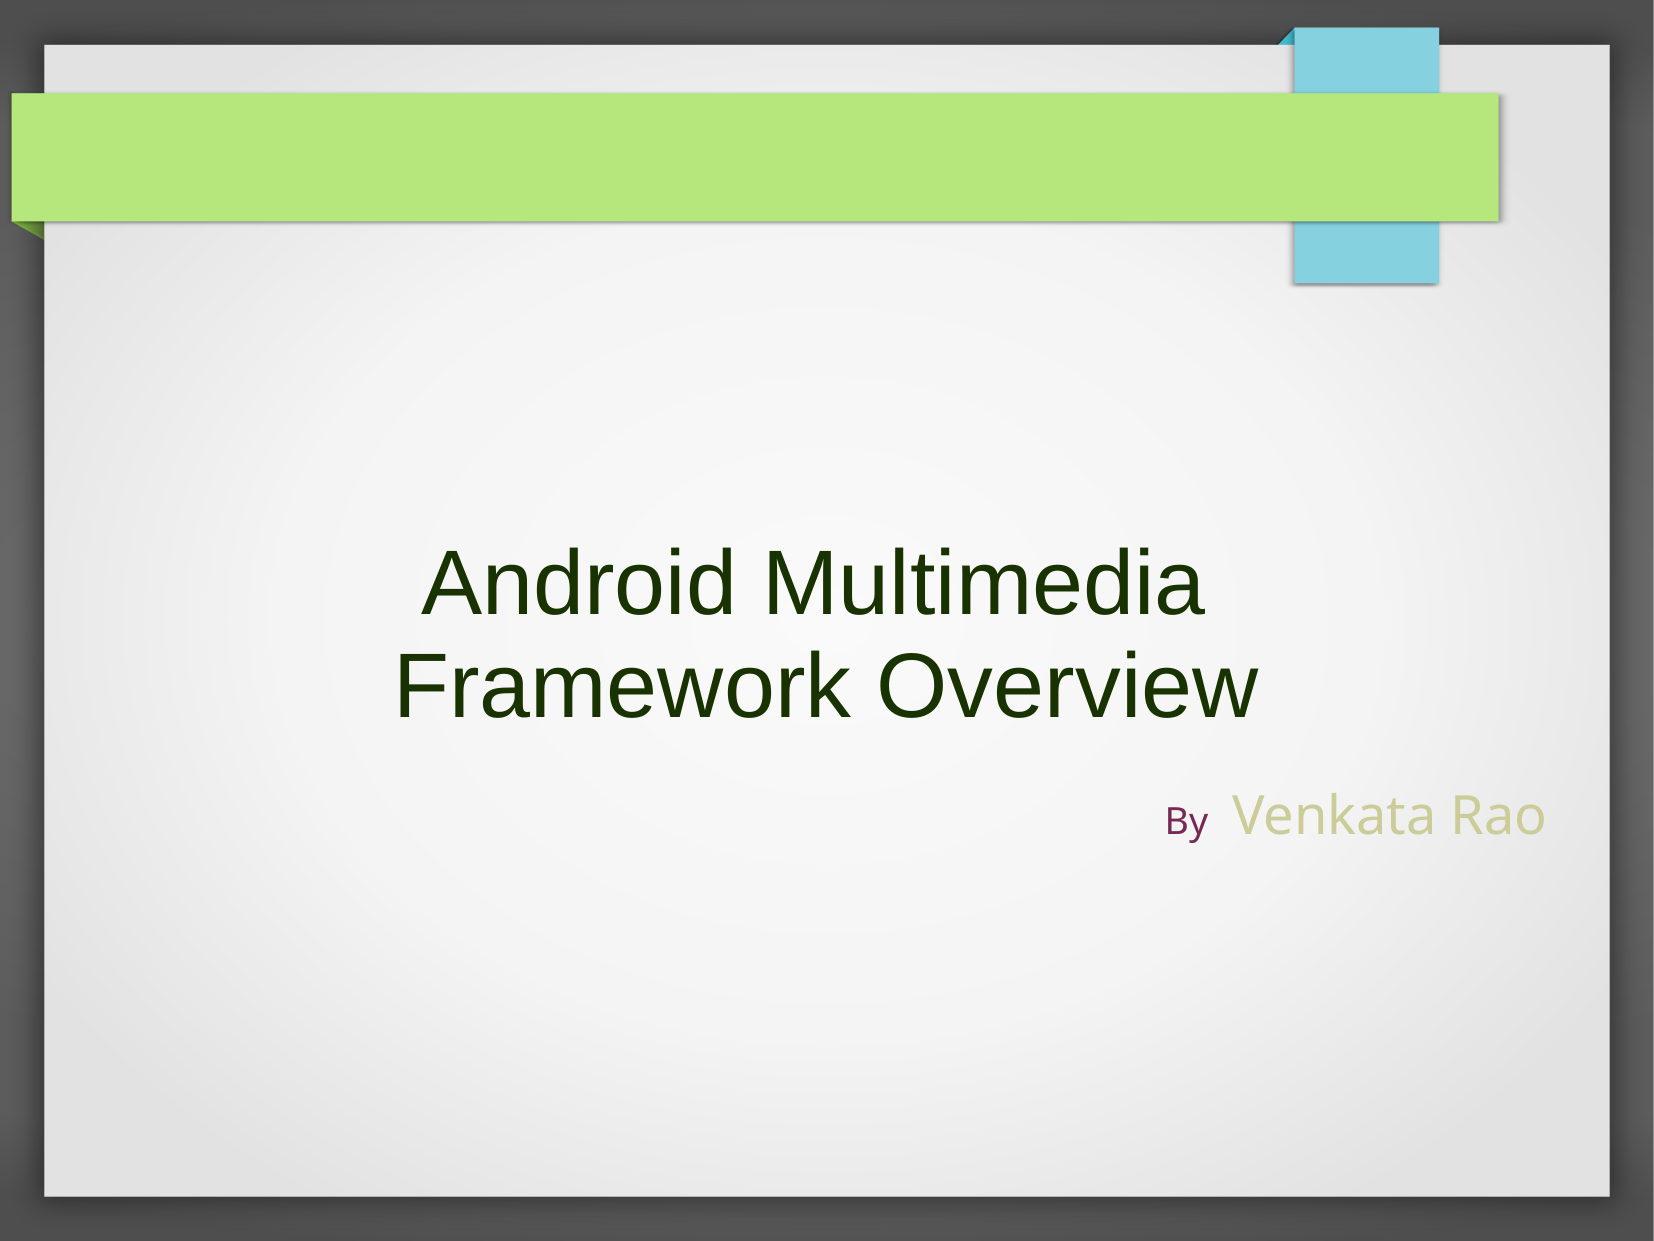

# Android Multimedia
Framework Overview
 By Venkata Rao